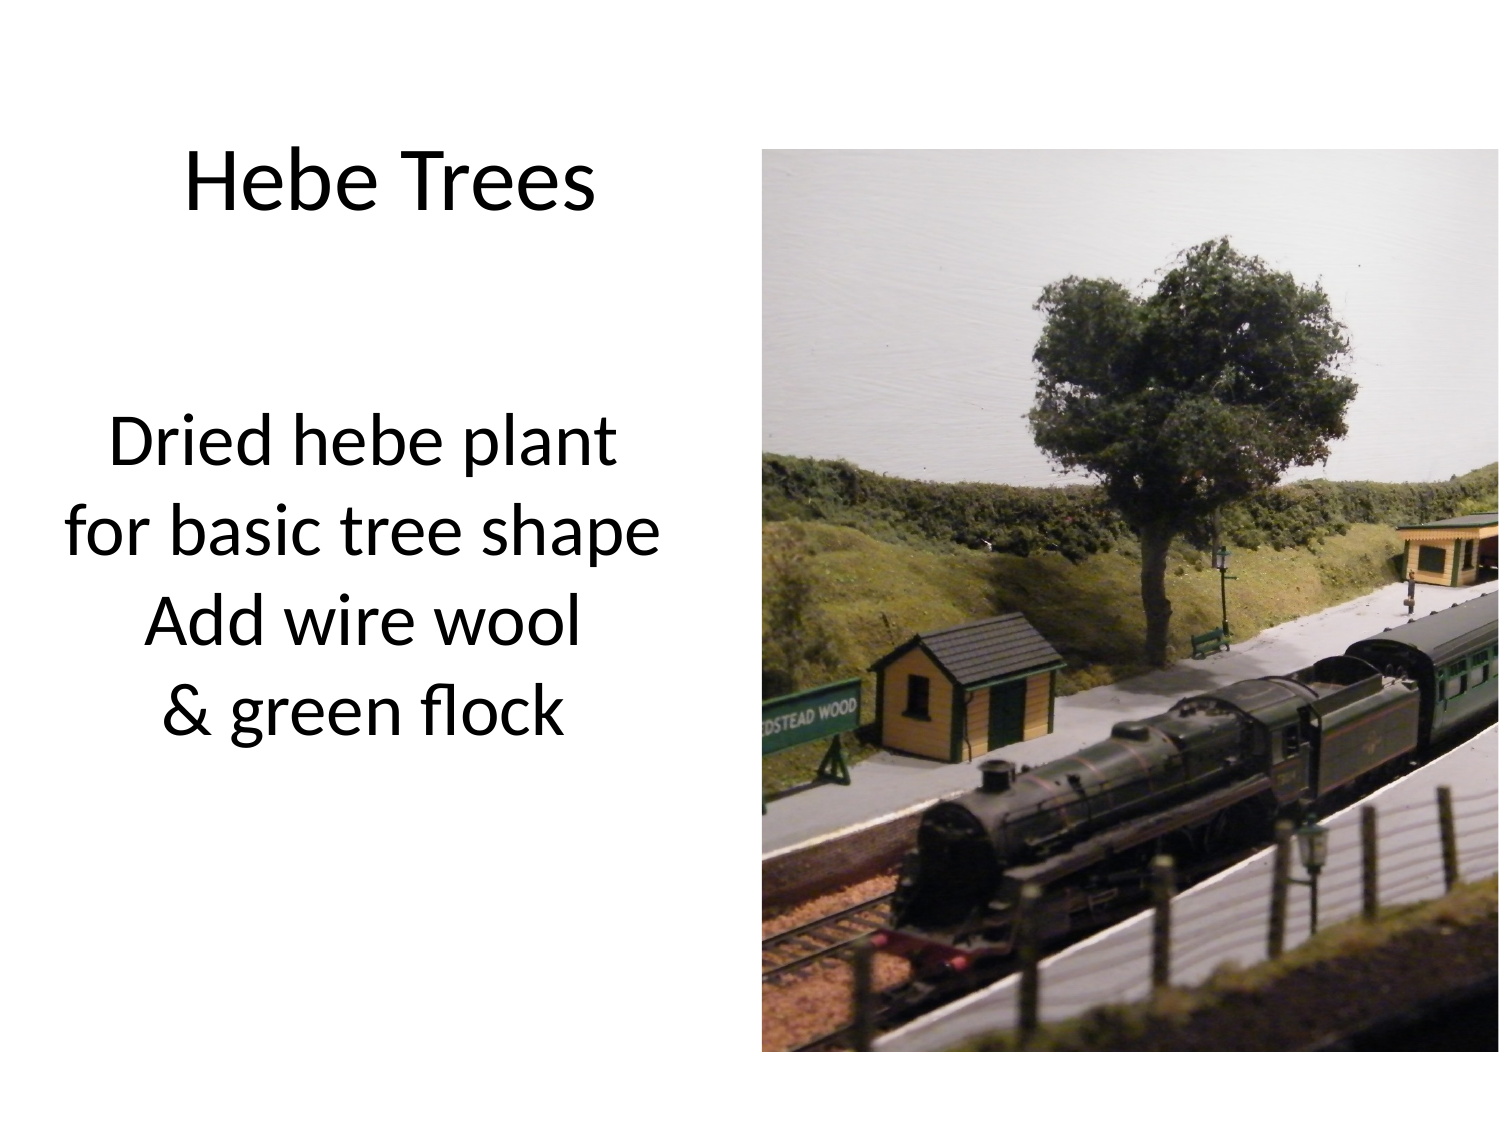

# Hebe Trees
Dried hebe plant
for basic tree shape
Add wire wool
& green flock